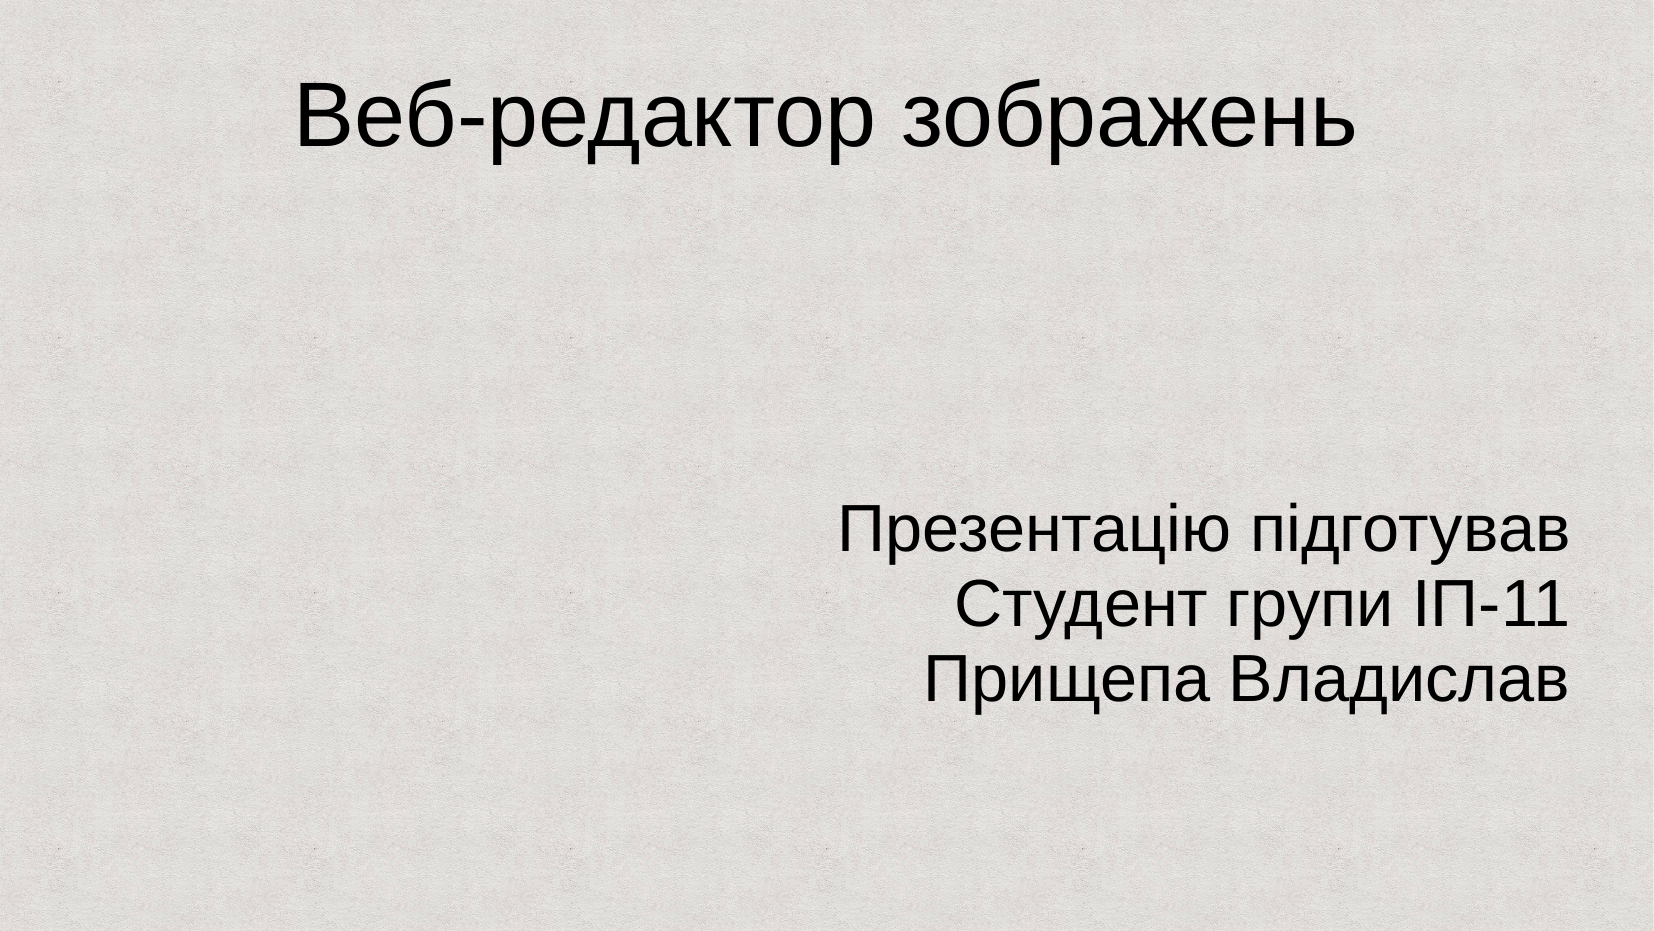

# Веб-редактор зображень
Презентацію підготував
Студент групи ІП-11
Прищепа Владислав